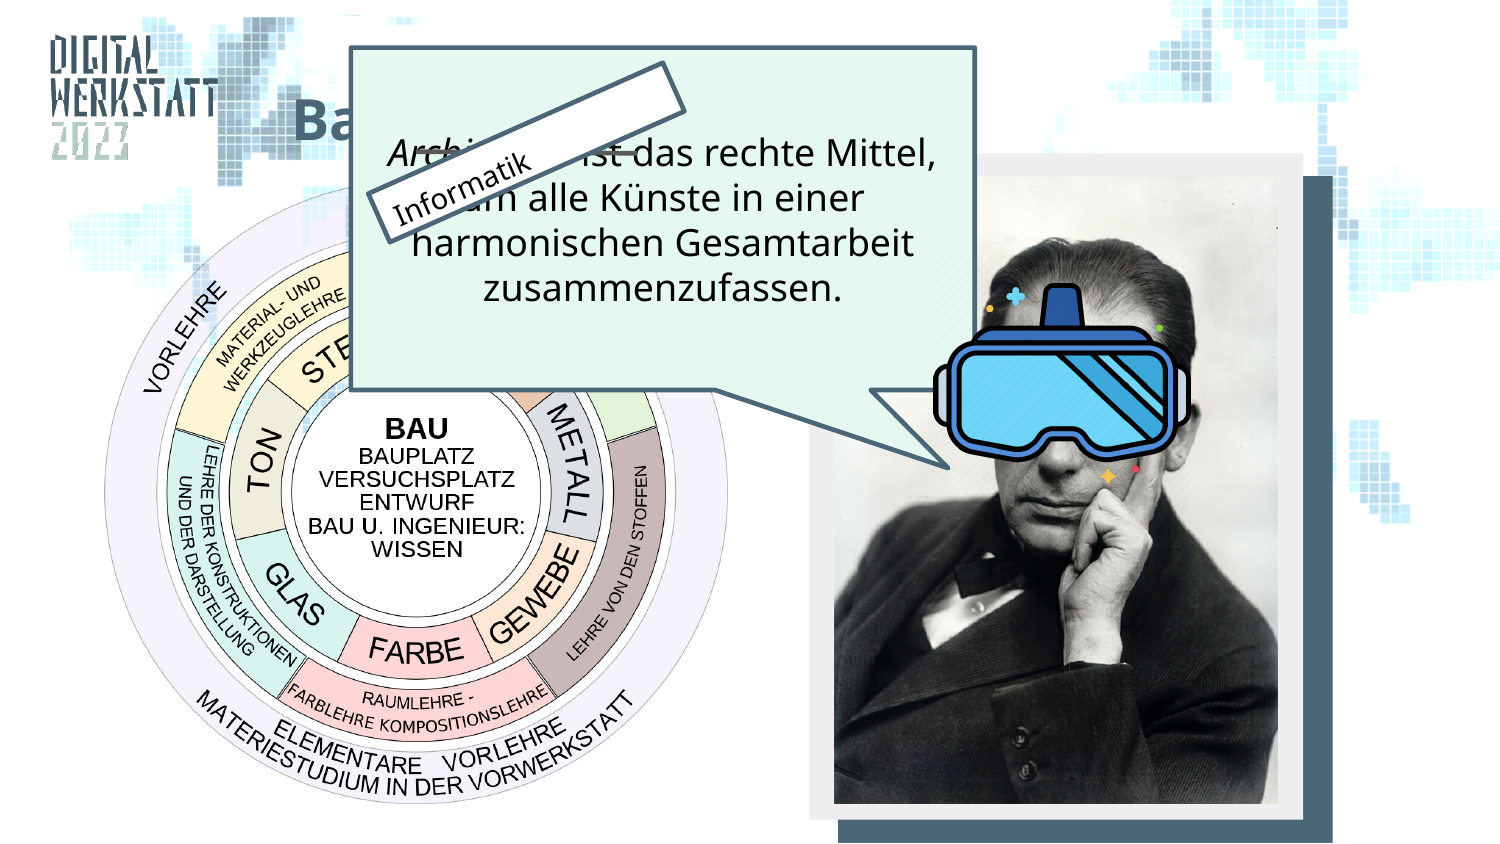

Architektur ist das rechte Mittel, um alle Künste in einer harmonischen Gesamtarbeit zusammenzufassen.
# Bauhaus (1919-1933)
Informatik